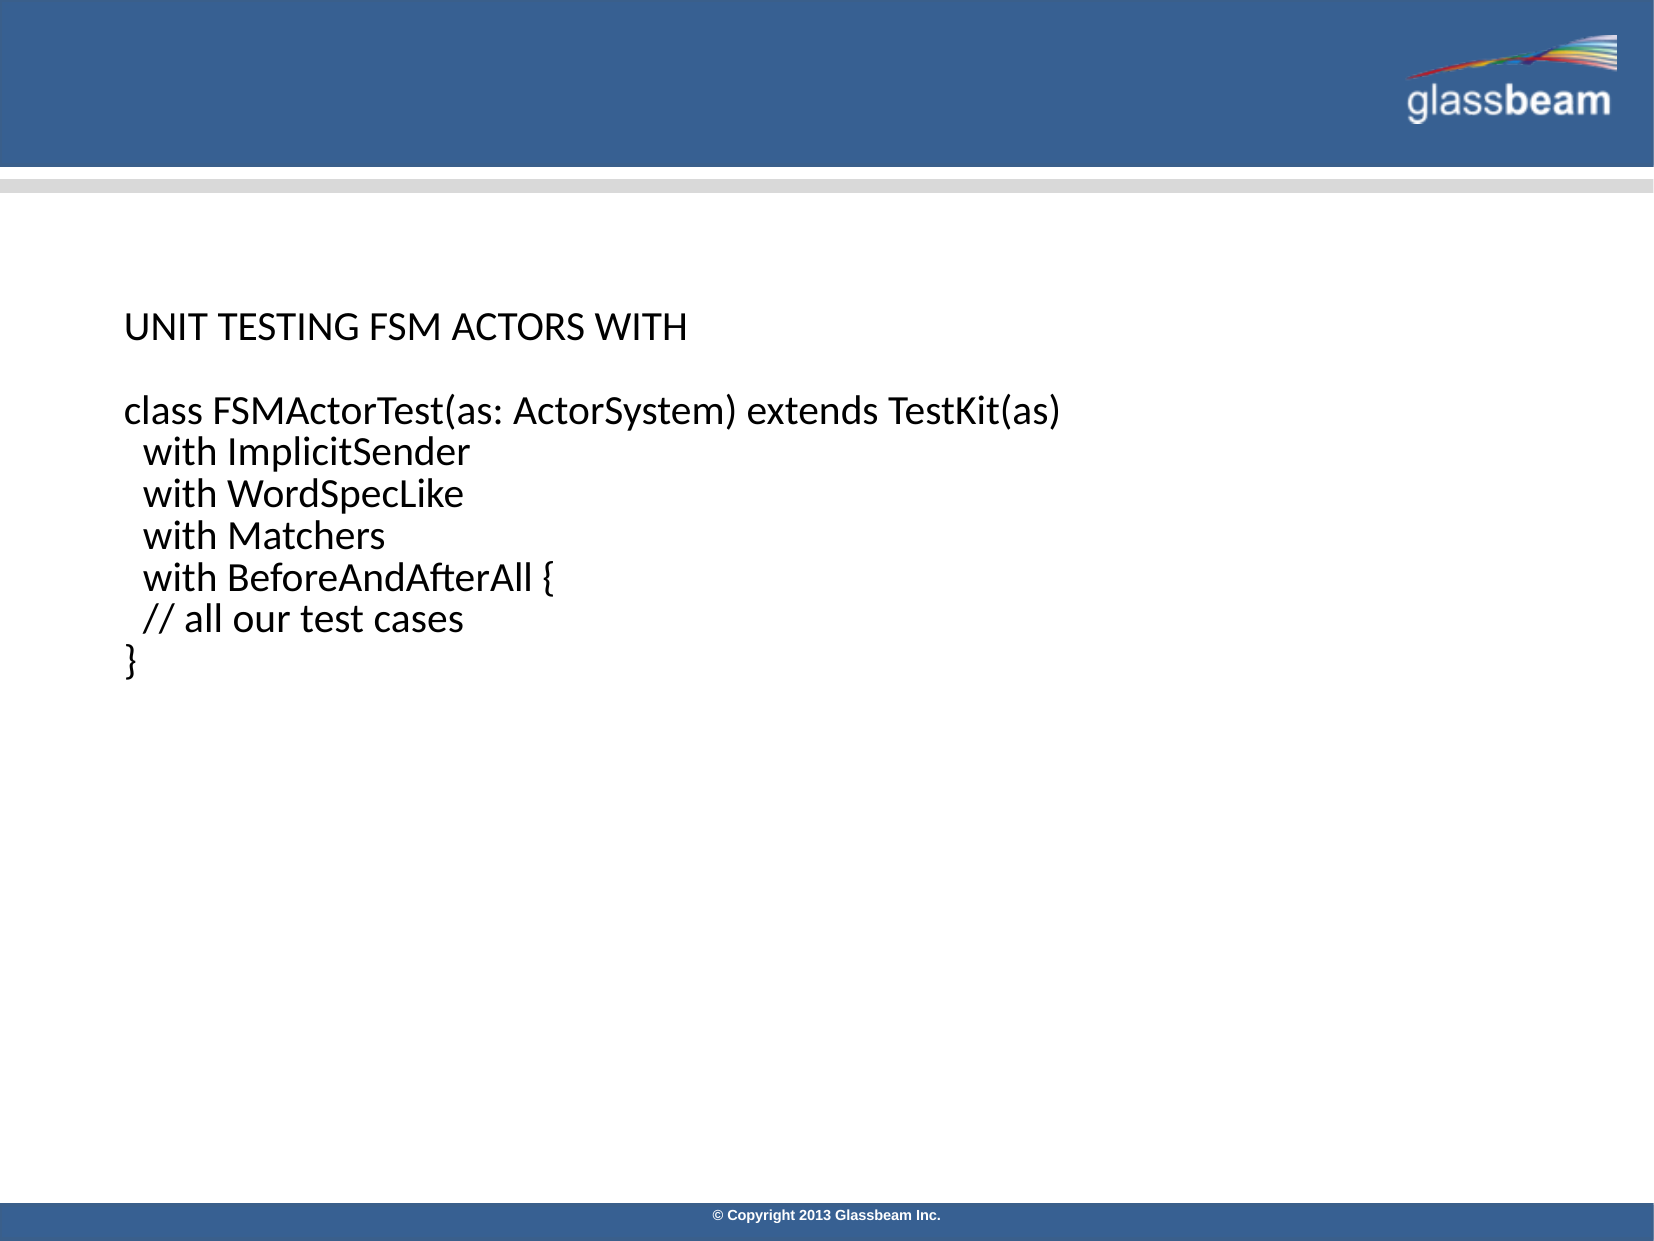

# UNIT TESTING FSM ACTORS WITH class FSMActorTest(as: ActorSystem) extends TestKit(as) with ImplicitSender with WordSpecLike with Matchers with BeforeAndAfterAll { // all our test cases }